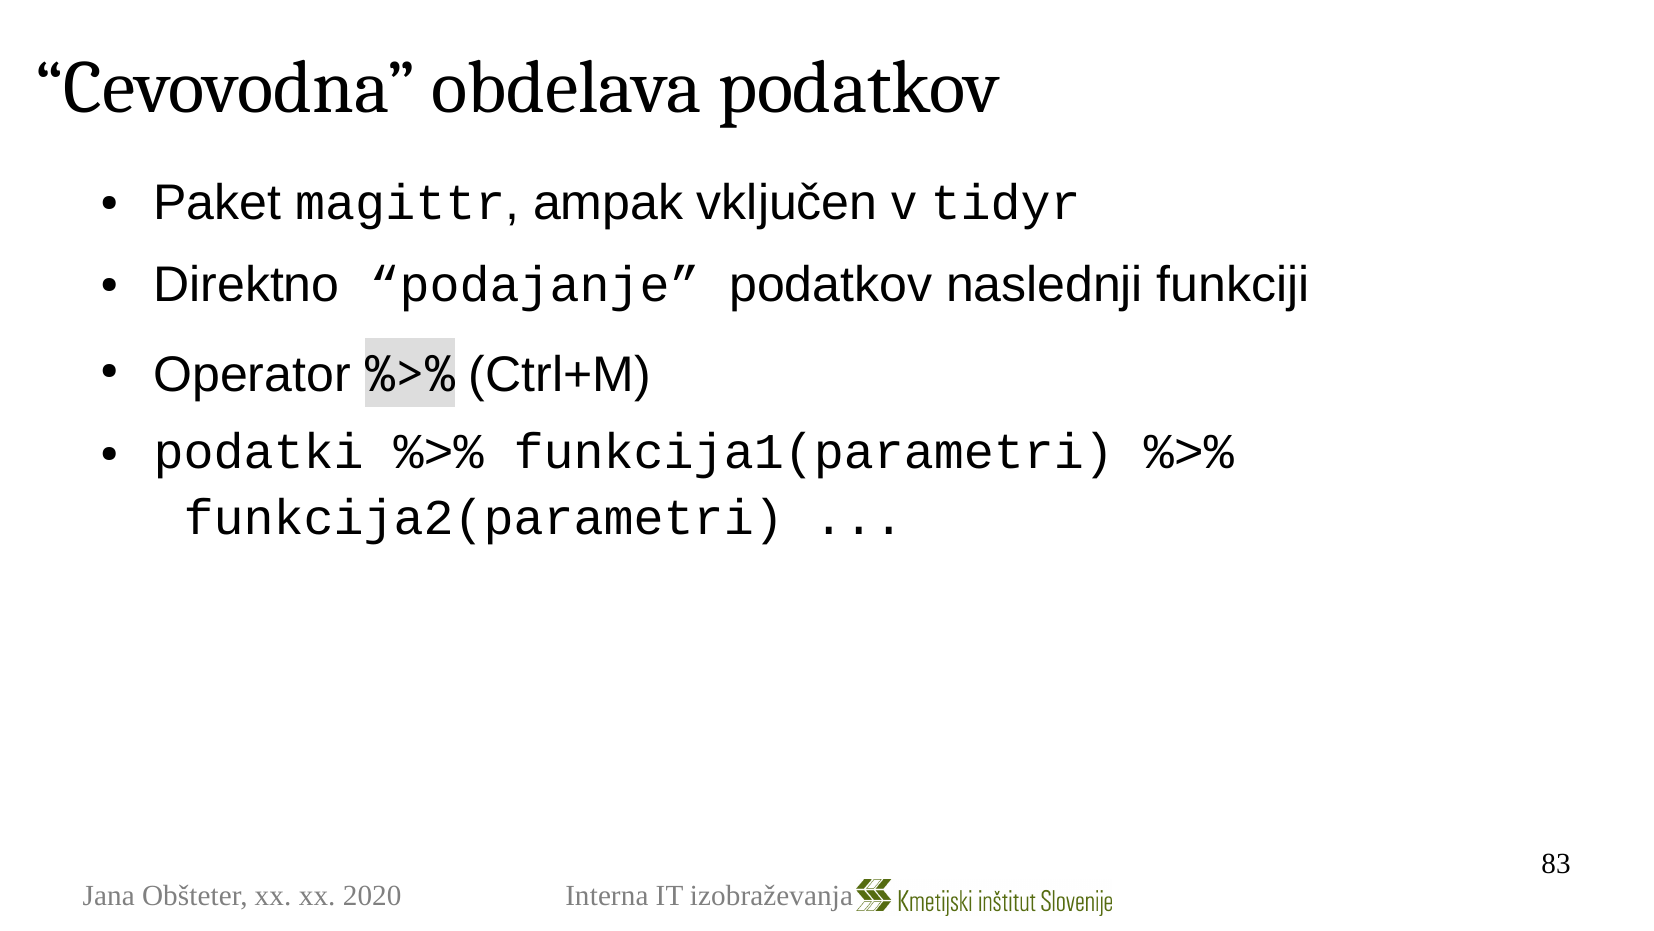

# “Cevovodna” obdelava podatkov
Paket magittr, ampak vključen v tidyr
Direktno “podajanje” podatkov naslednji funkciji
Operator %>% (Ctrl+M)
podatki %>% funkcija1(parametri) %>% 					 funkcija2(parametri) ...
83